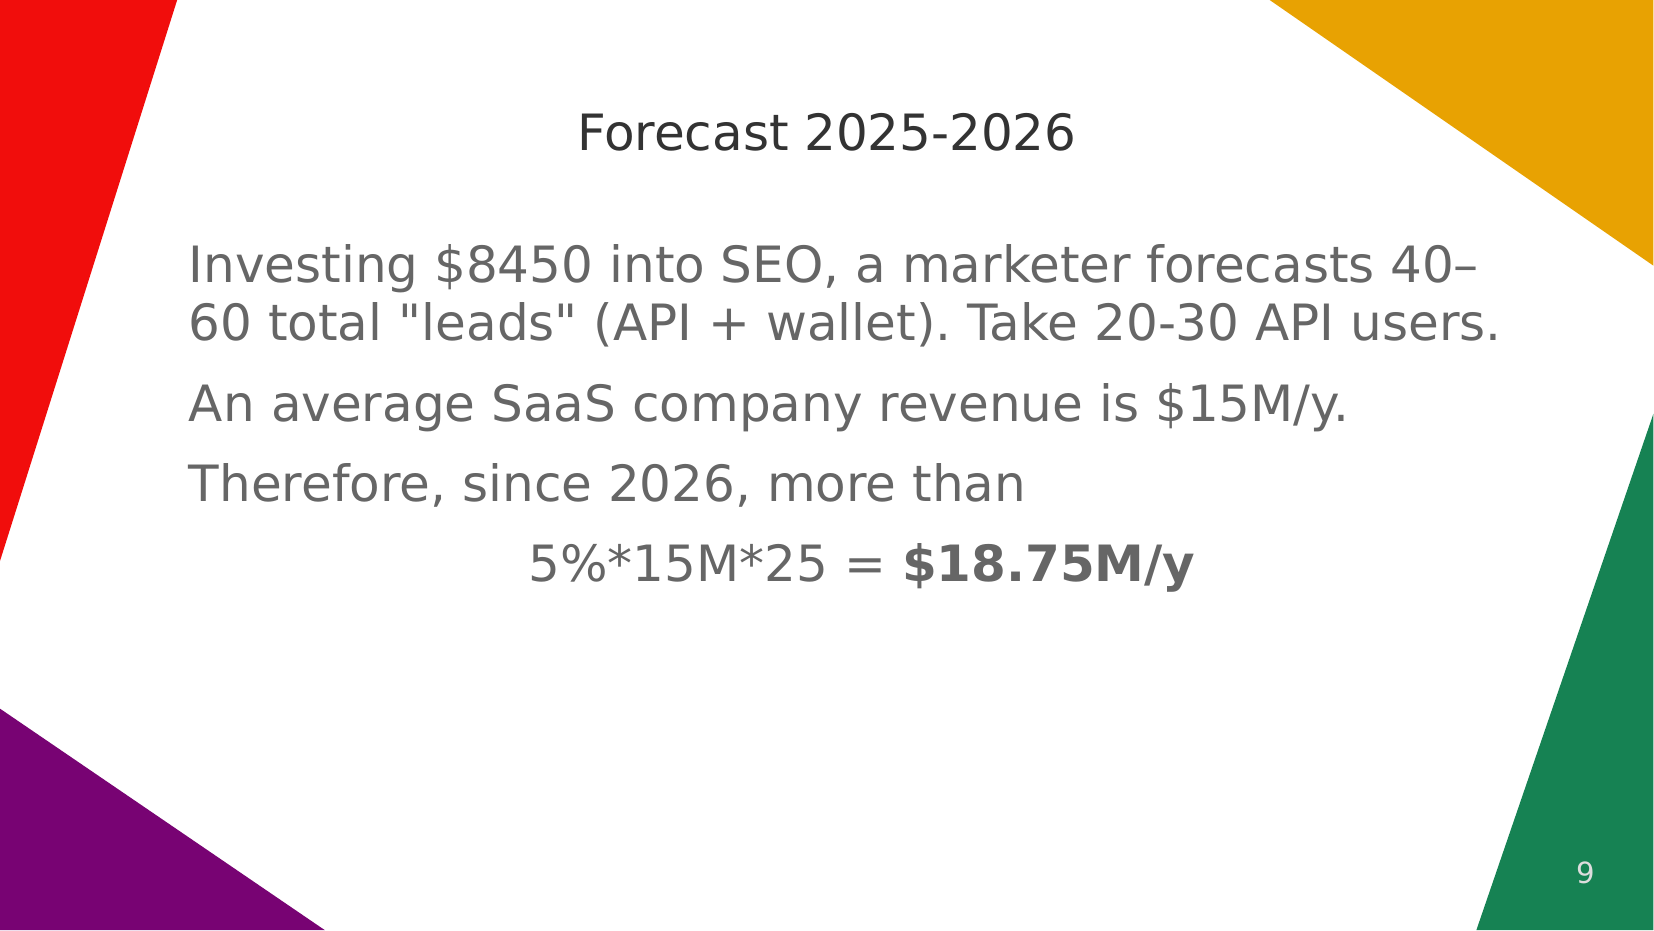

# Forecast 2025-2026
Investing $8450 into SEO, a marketer forecasts 40–60 total "leads" (API + wallet). Take 20-30 API users.
An average SaaS company revenue is $15M/y.
Therefore, since 2026, more than
5%*15M*25 = $18.75M/y
9